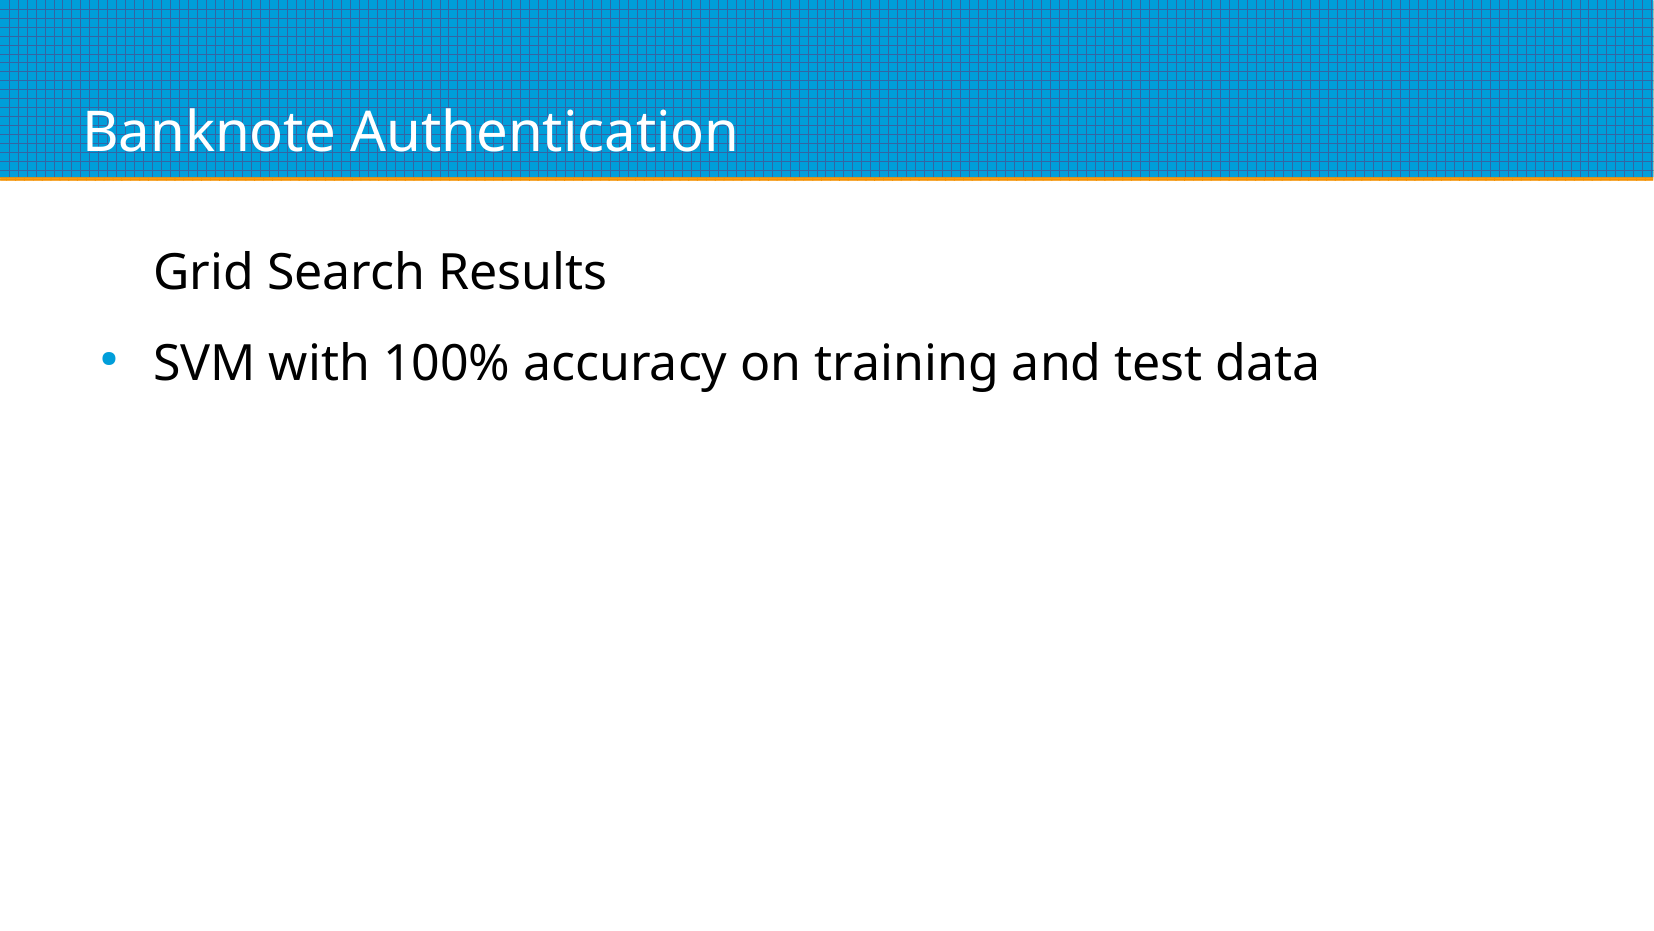

# Banknote Authentication
Grid Search Results
SVM with 100% accuracy on training and test data